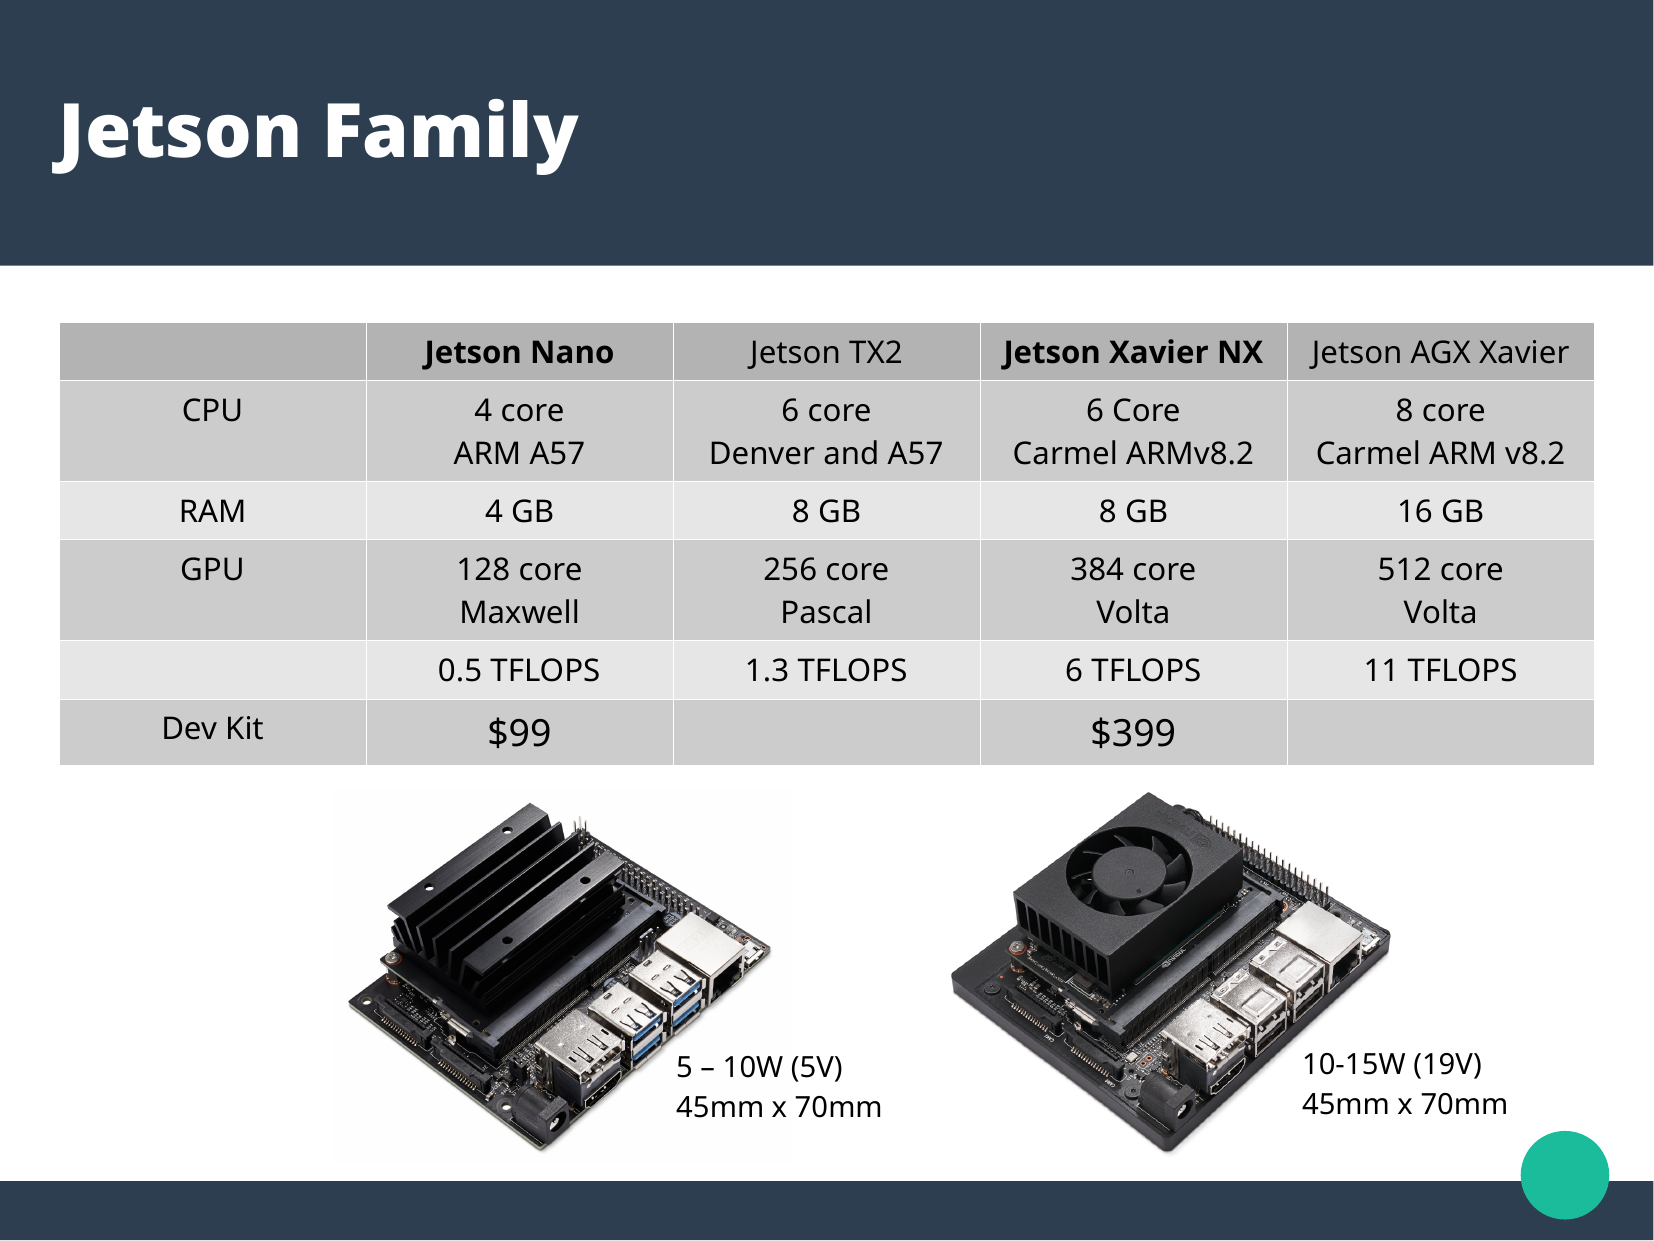

# Jetson Family
| | Jetson Nano | Jetson TX2 | Jetson Xavier NX | Jetson AGX Xavier |
| --- | --- | --- | --- | --- |
| CPU | 4 core ARM A57 | 6 core Denver and A57 | 6 Core Carmel ARMv8.2 | 8 core Carmel ARM v8.2 |
| RAM | 4 GB | 8 GB | 8 GB | 16 GB |
| GPU | 128 core Maxwell | 256 core Pascal | 384 core Volta | 512 core Volta |
| | 0.5 TFLOPS | 1.3 TFLOPS | 6 TFLOPS | 11 TFLOPS |
| Dev Kit | $99 | | $399 | |
10-15W (19V)
45mm x 70mm
5 – 10W (5V)
45mm x 70mm